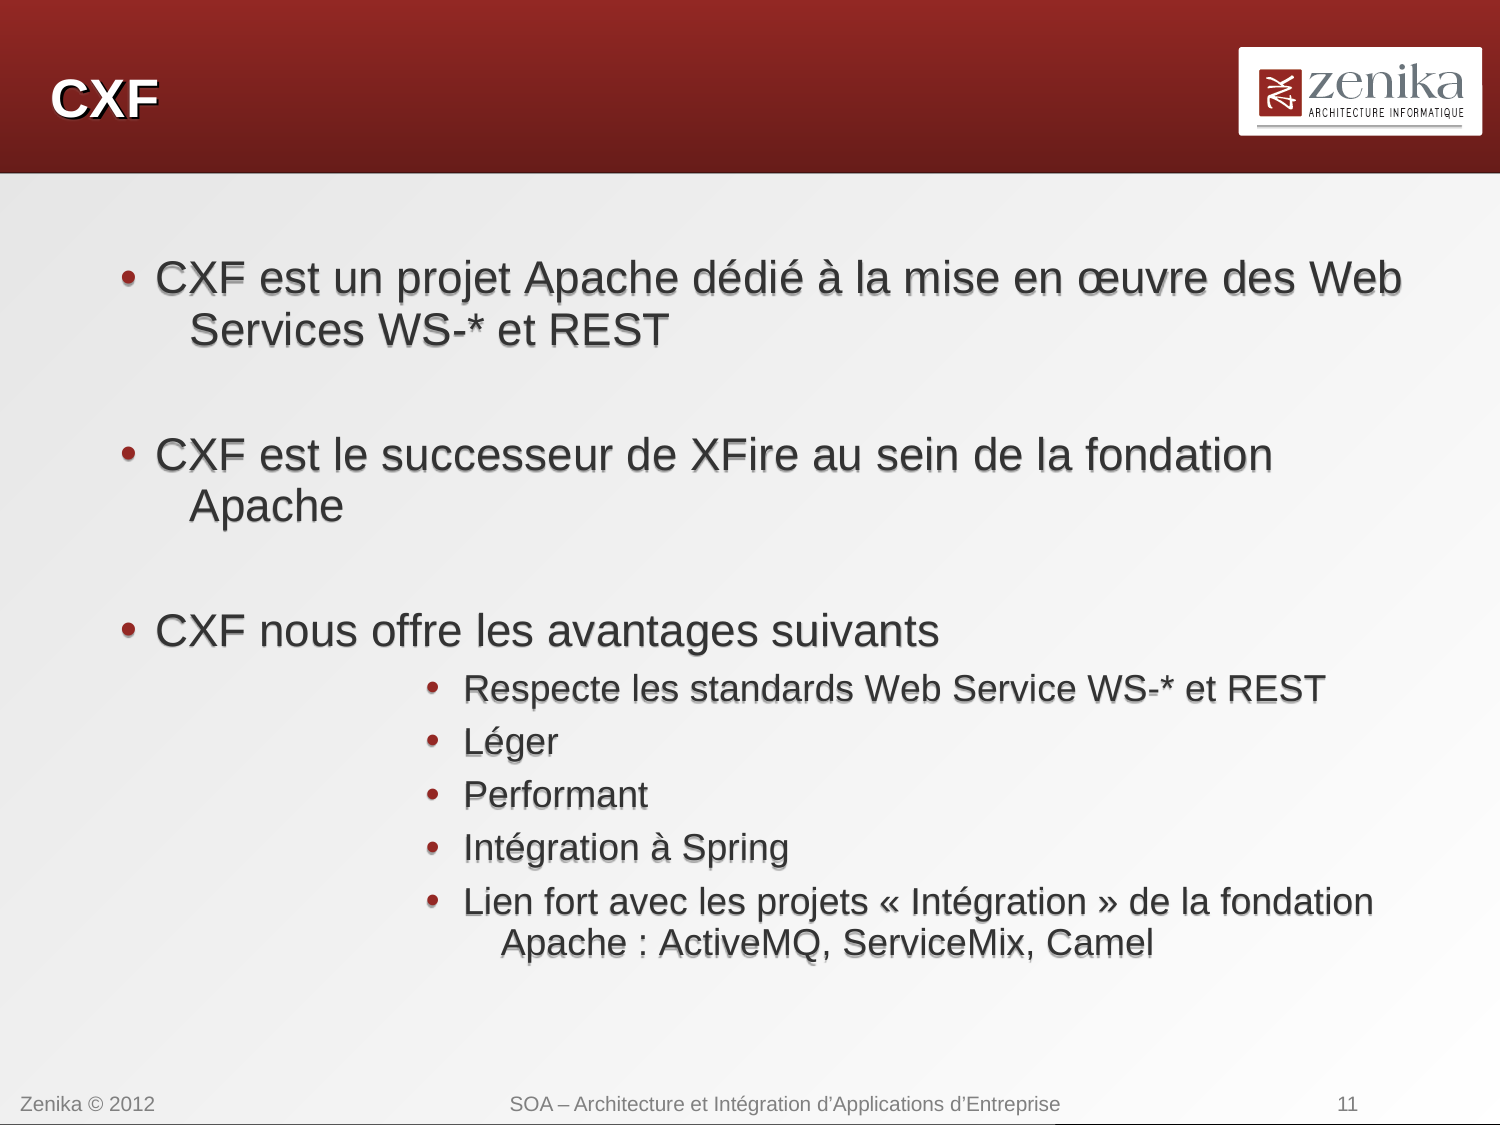

# CXF
CXF est un projet Apache dédié à la mise en œuvre des Web Services WS-* et REST
CXF est le successeur de XFire au sein de la fondation Apache
CXF nous offre les avantages suivants
Respecte les standards Web Service WS-* et REST
Léger
Performant
Intégration à Spring
Lien fort avec les projets « Intégration » de la fondation Apache : ActiveMQ, ServiceMix, Camel